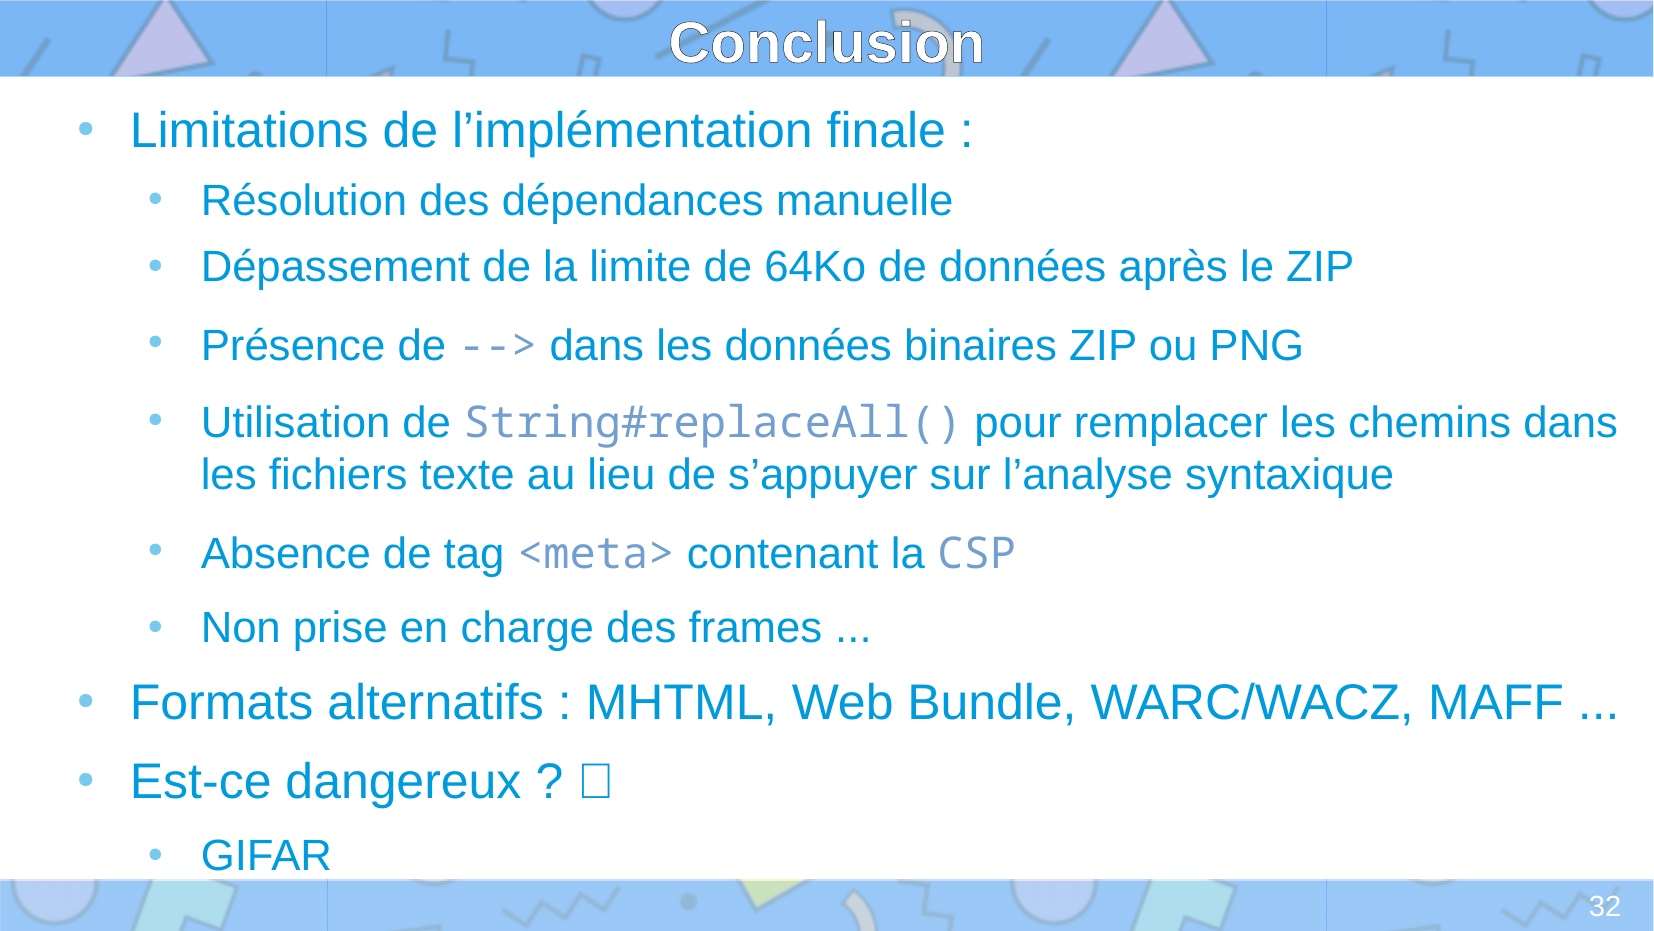

# Conclusion
Limitations de l’implémentation finale :
Résolution des dépendances manuelle
Dépassement de la limite de 64Ko de données après le ZIP
Présence de --> dans les données binaires ZIP ou PNG
Utilisation de String#replaceAll() pour remplacer les chemins dans les fichiers texte au lieu de s’appuyer sur l’analyse syntaxique
Absence de tag <meta> contenant la CSP
Non prise en charge des frames ...
Formats alternatifs : MHTML, Web Bundle, WARC/WACZ, MAFF ...
Est-ce dangereux ? 🤷
GIFAR
32